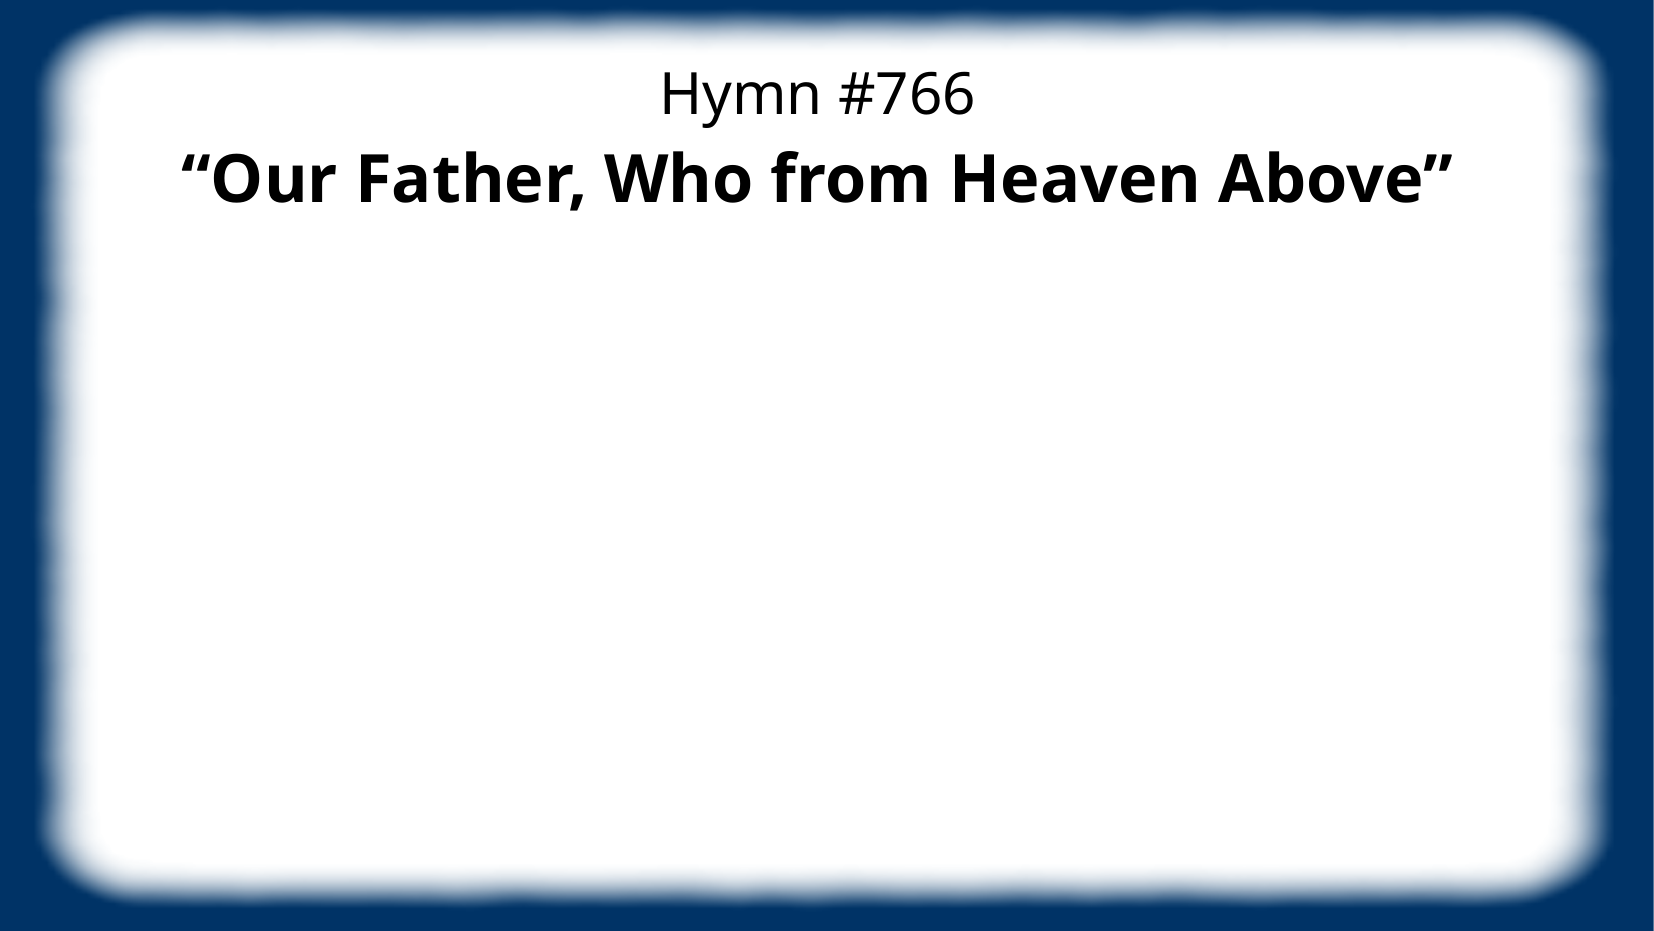

Hymn #766
“Our Father, Who from Heaven Above”